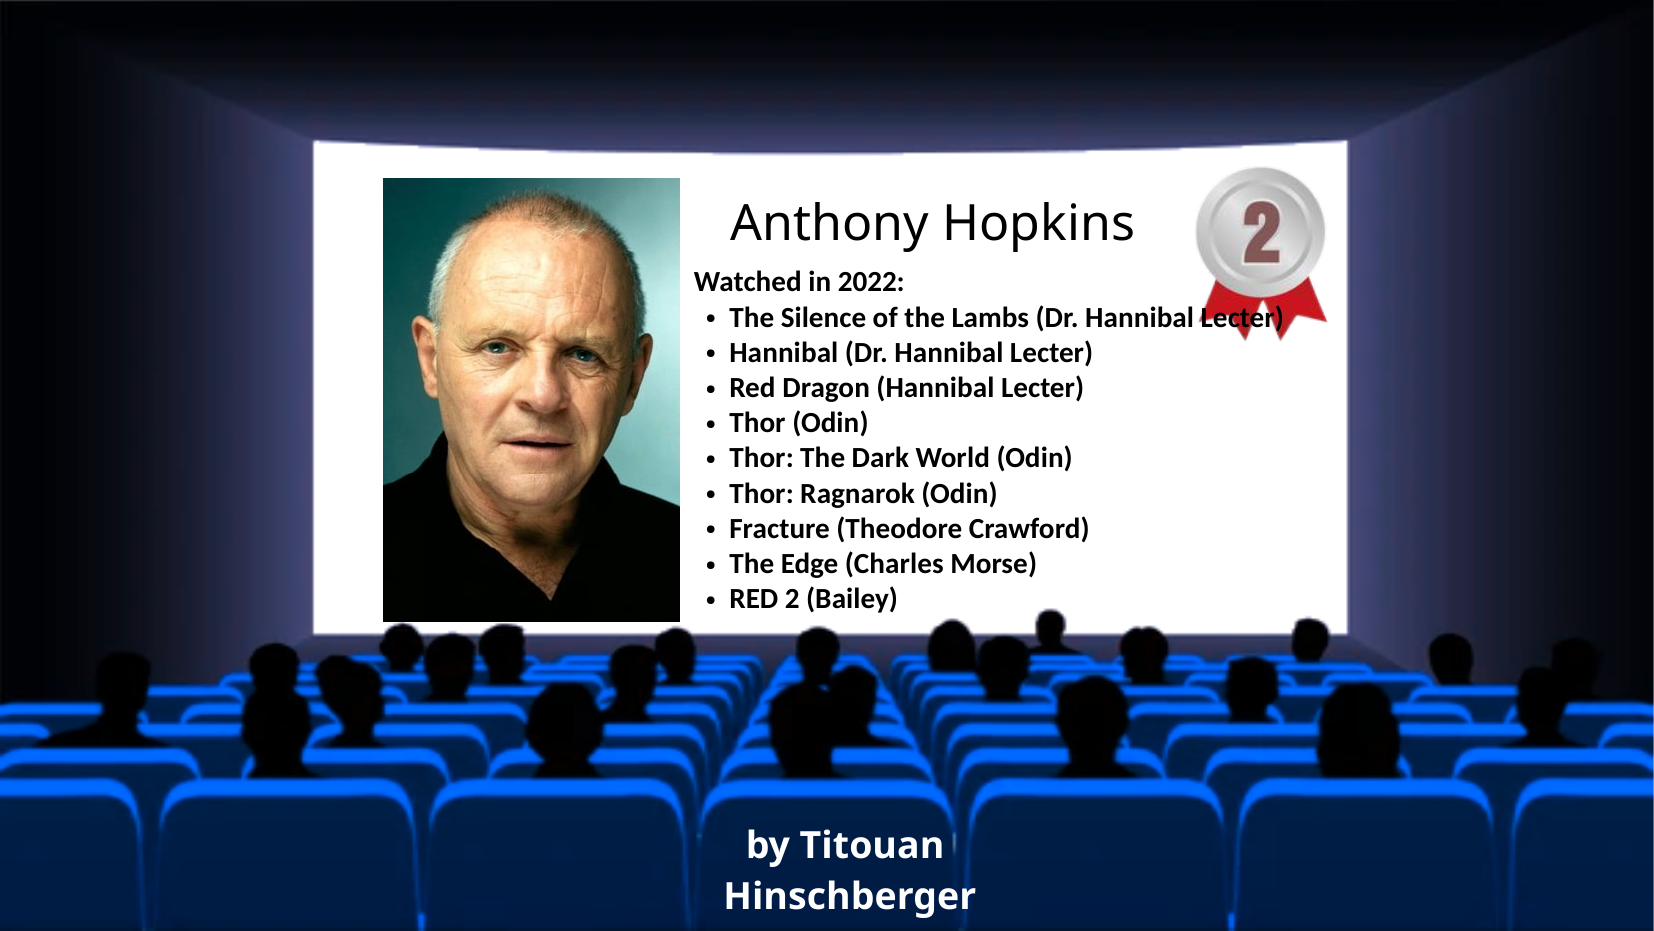

Anthony Hopkins
Watched in 2022:
The Silence of the Lambs (Dr. Hannibal Lecter)
Hannibal (Dr. Hannibal Lecter)
Red Dragon (Hannibal Lecter)
Thor (Odin)
Thor: The Dark World (Odin)
Thor: Ragnarok (Odin)
Fracture (Theodore Crawford)
The Edge (Charles Morse)
RED 2 (Bailey)